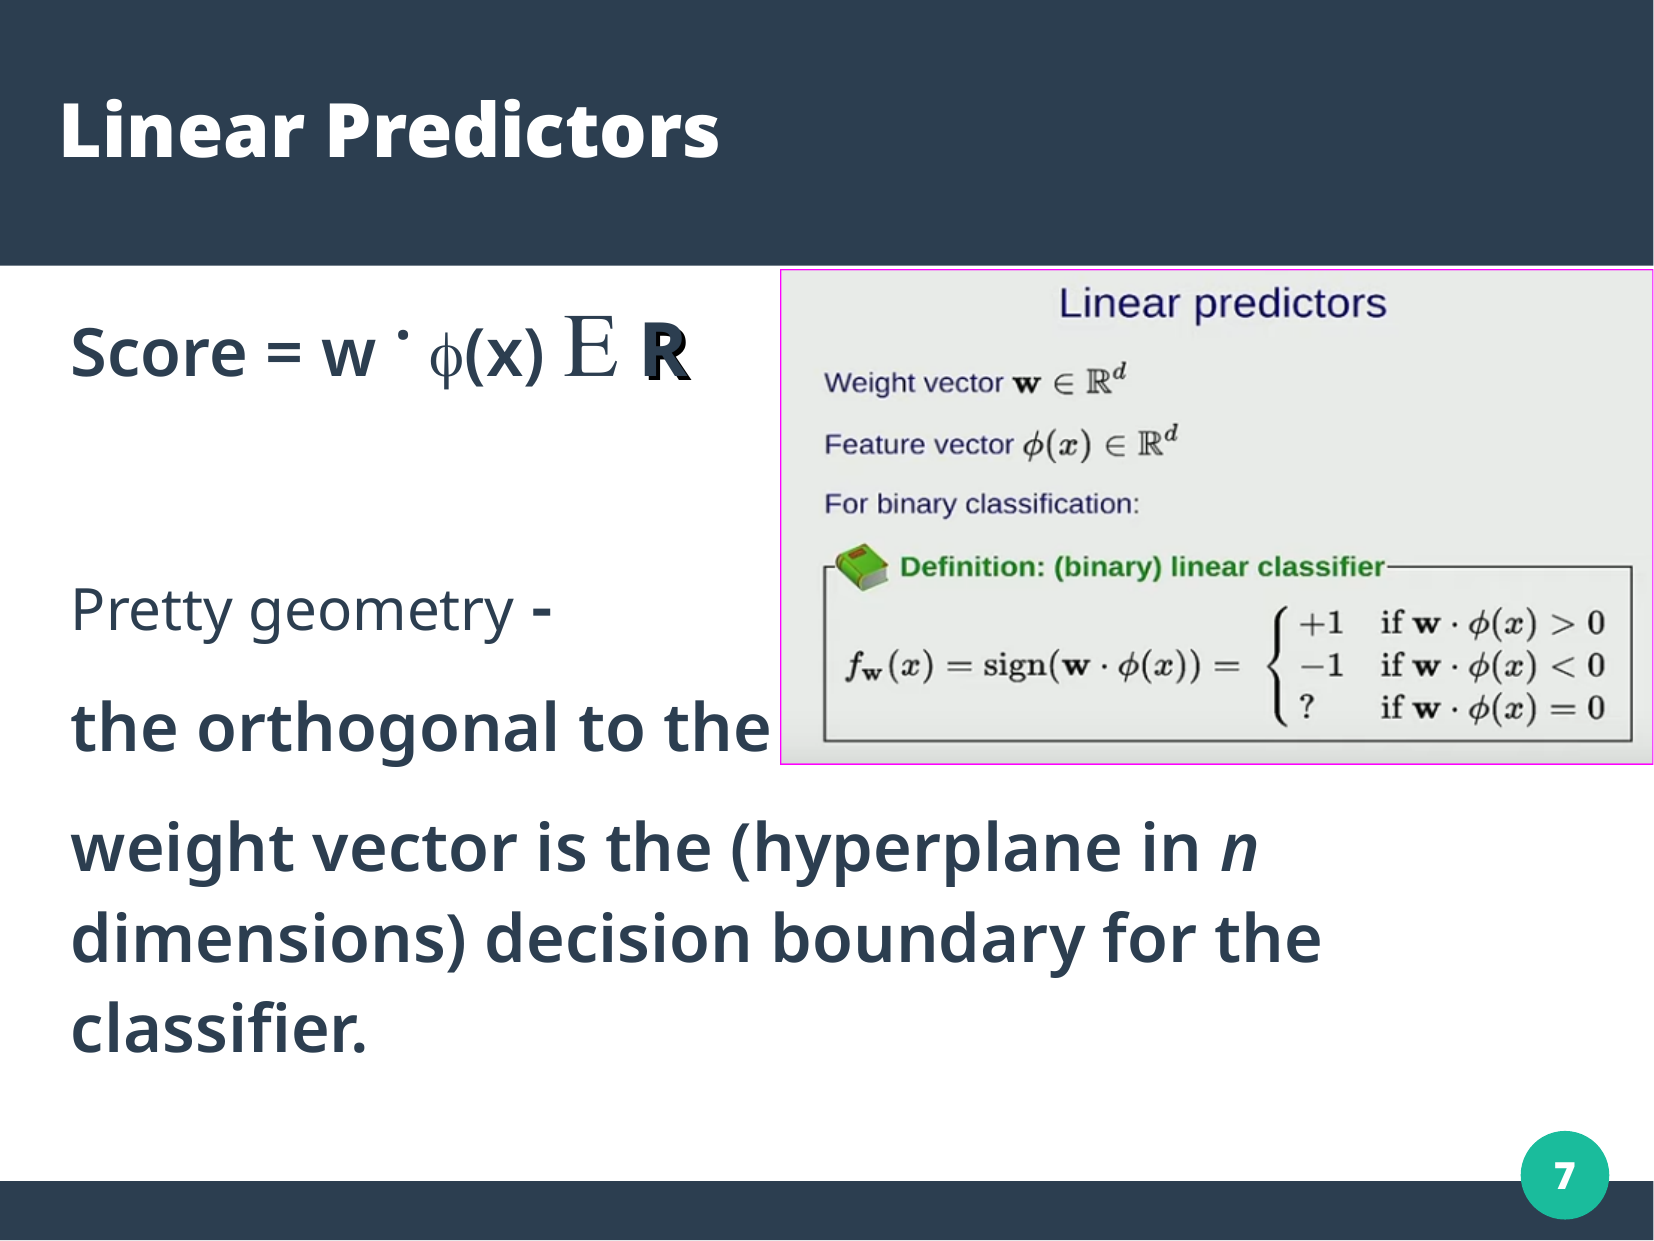

# Linear Predictors
Score = w . f(x) E R
Pretty geometry -
the orthogonal to the
weight vector is the (hyperplane in n dimensions) decision boundary for the classifier.
7